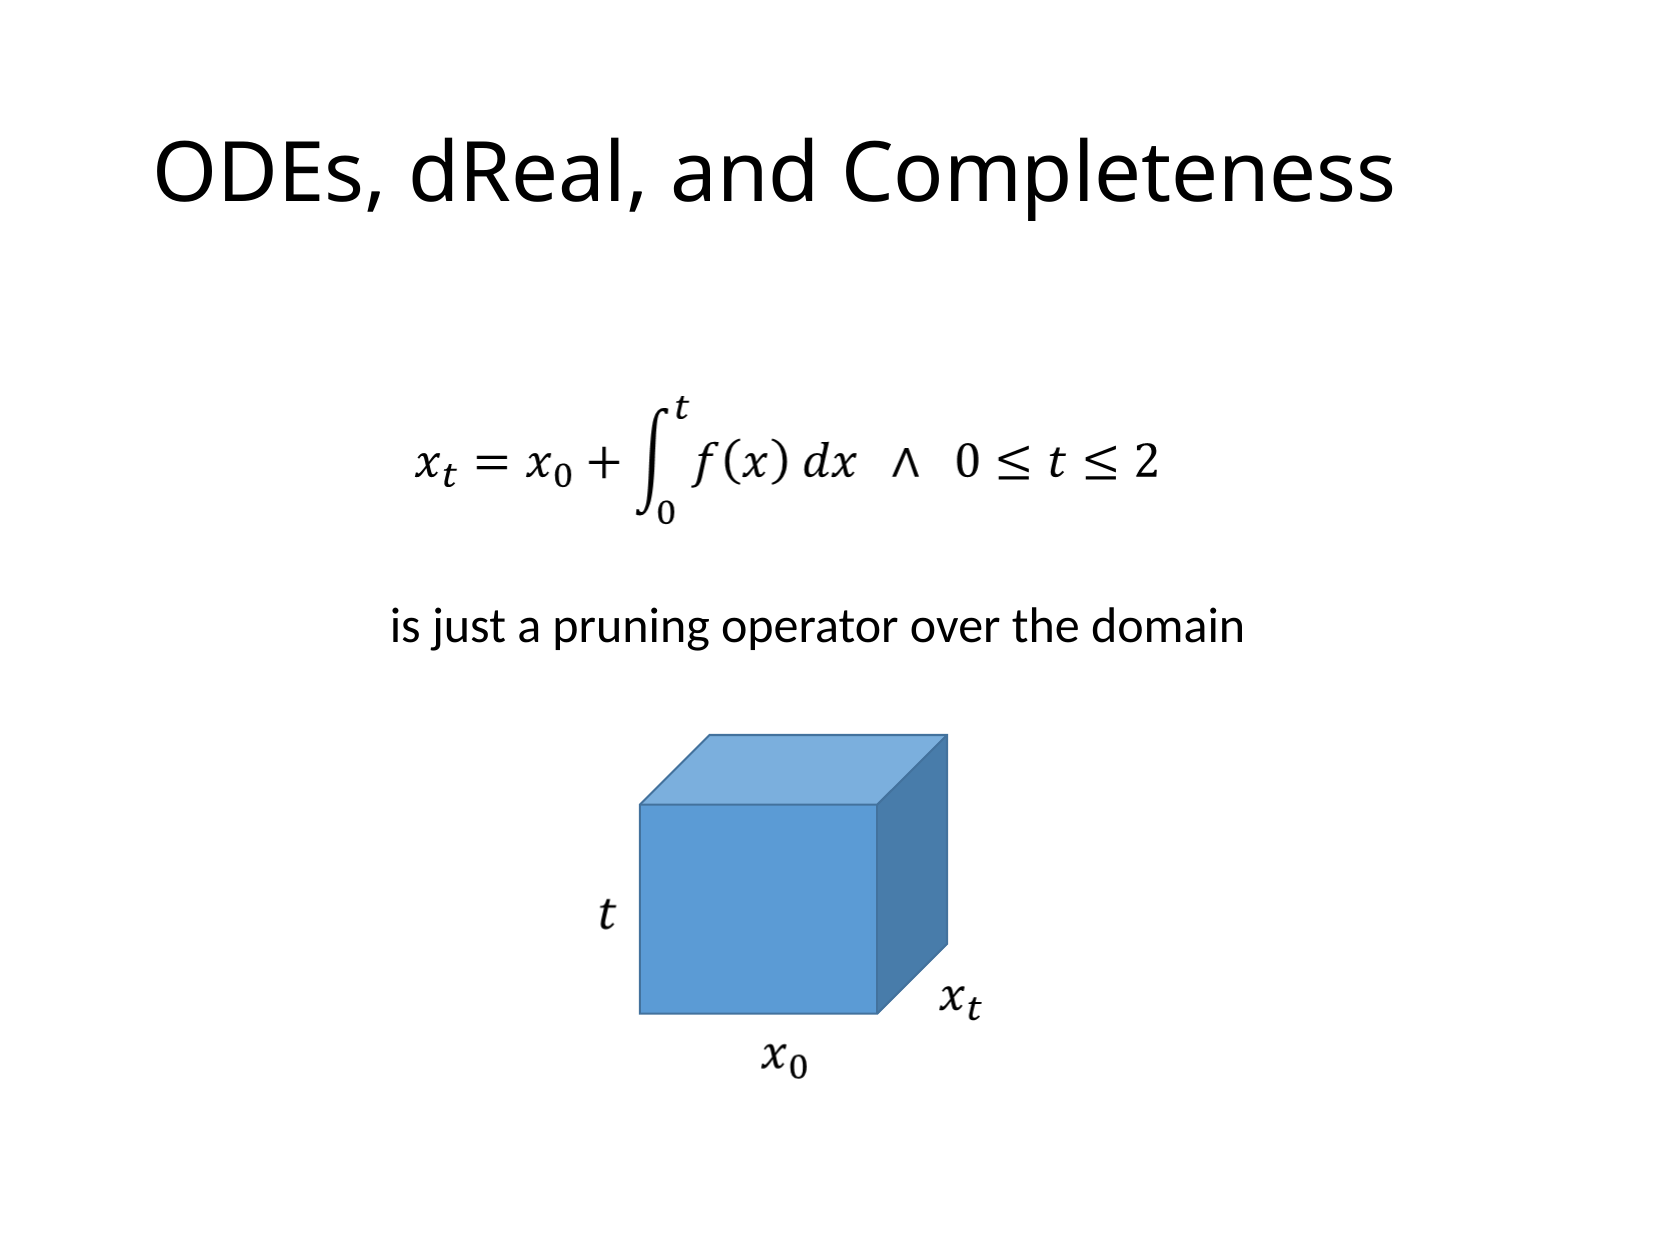

# ODEs, dReal, and Completeness
is just a pruning operator over the domain